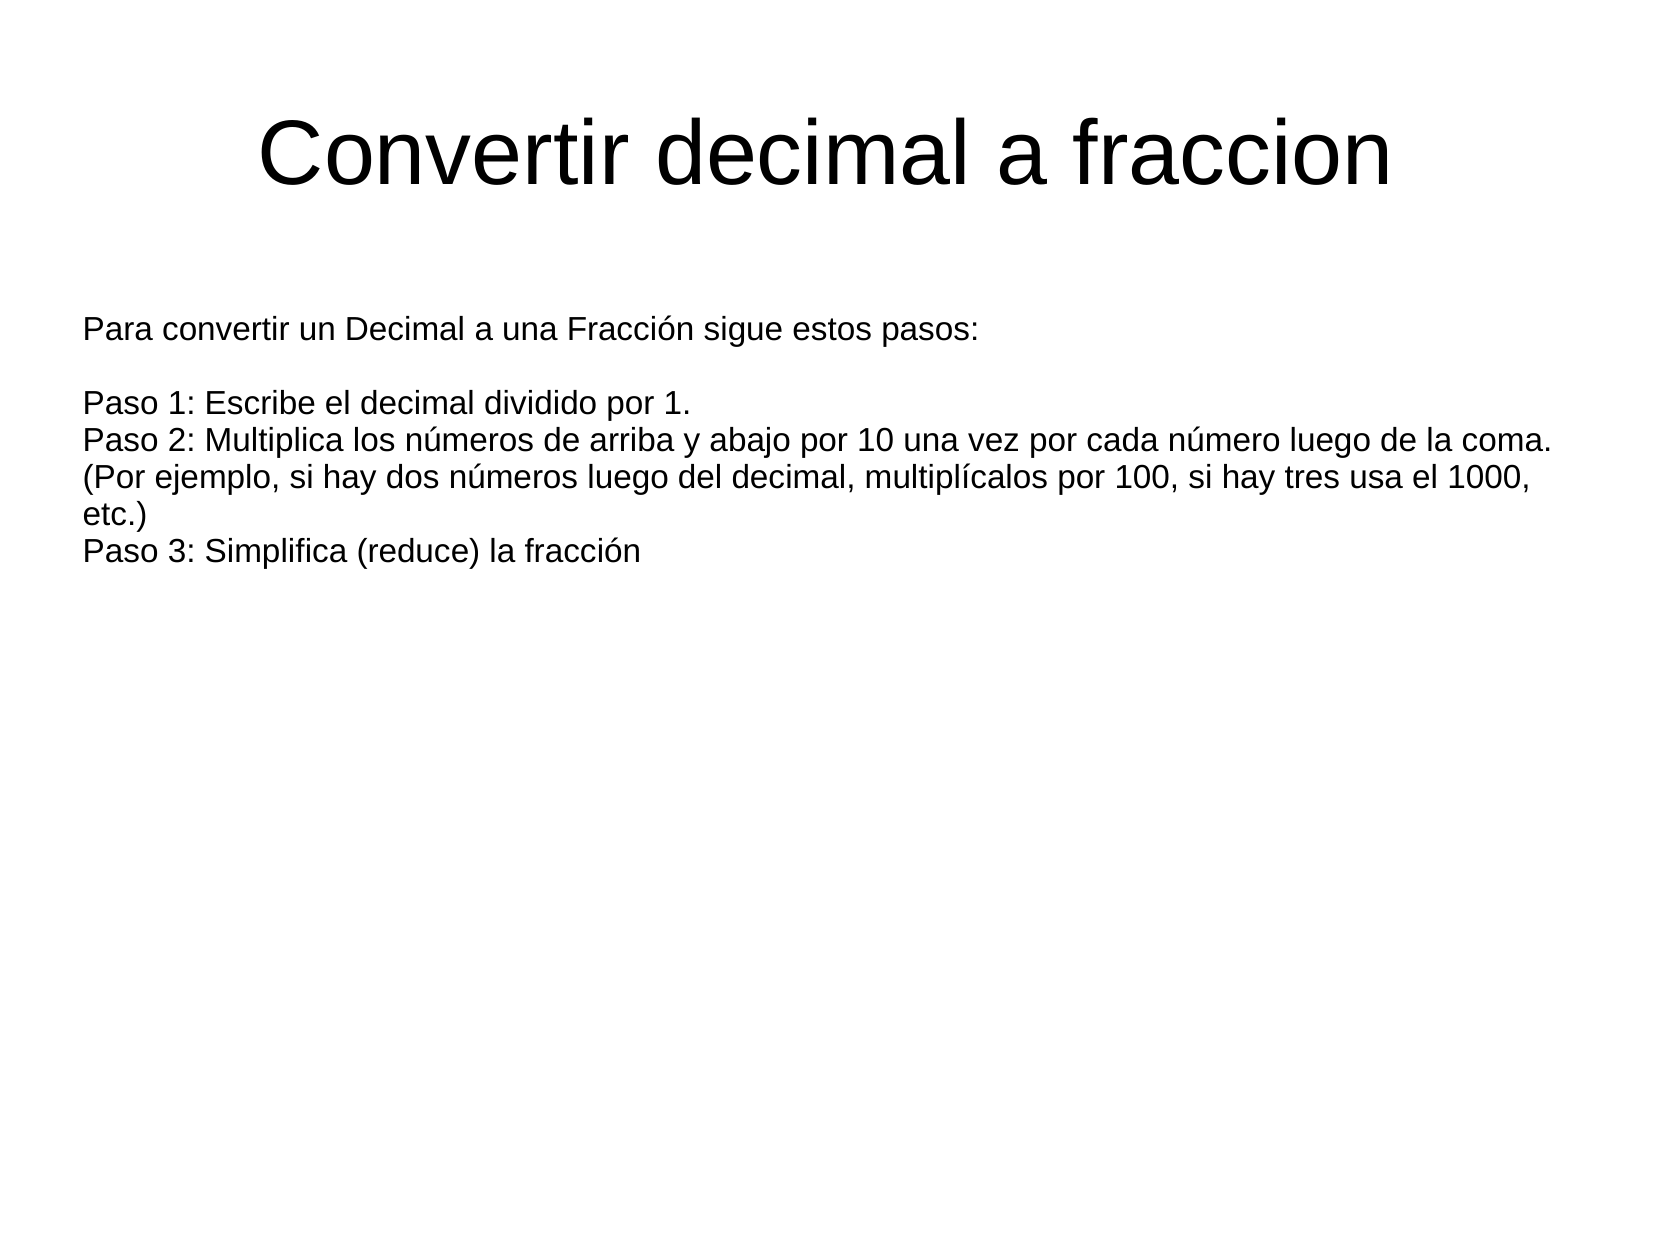

# Convertir decimal a fraccion
Para convertir un Decimal a una Fracción sigue estos pasos:
Paso 1: Escribe el decimal dividido por 1.
Paso 2: Multiplica los números de arriba y abajo por 10 una vez por cada número luego de la coma. (Por ejemplo, si hay dos números luego del decimal, multiplícalos por 100, si hay tres usa el 1000, etc.)
Paso 3: Simplifica (reduce) la fracción